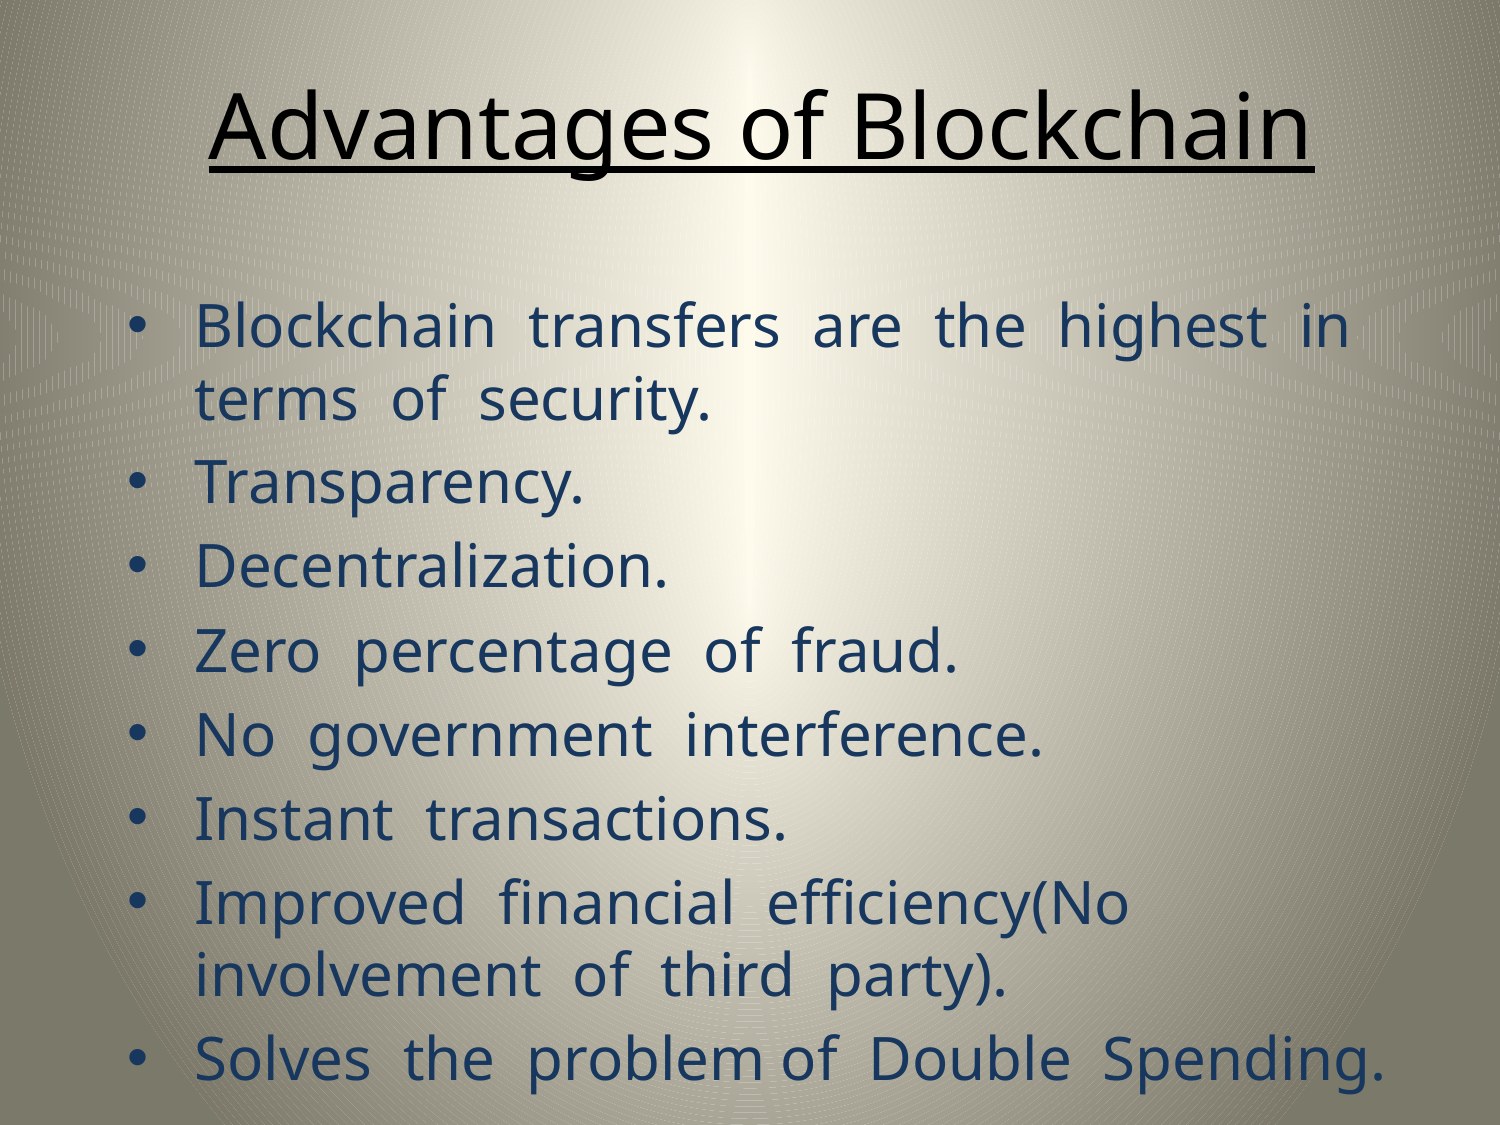

# Advantages of Blockchain
Blockchain transfers are the highest in terms of security.
Transparency.
Decentralization.
Zero percentage of fraud.
No government interference.
Instant transactions.
Improved financial efficiency(No involvement of third party).
Solves the problem of Double Spending.